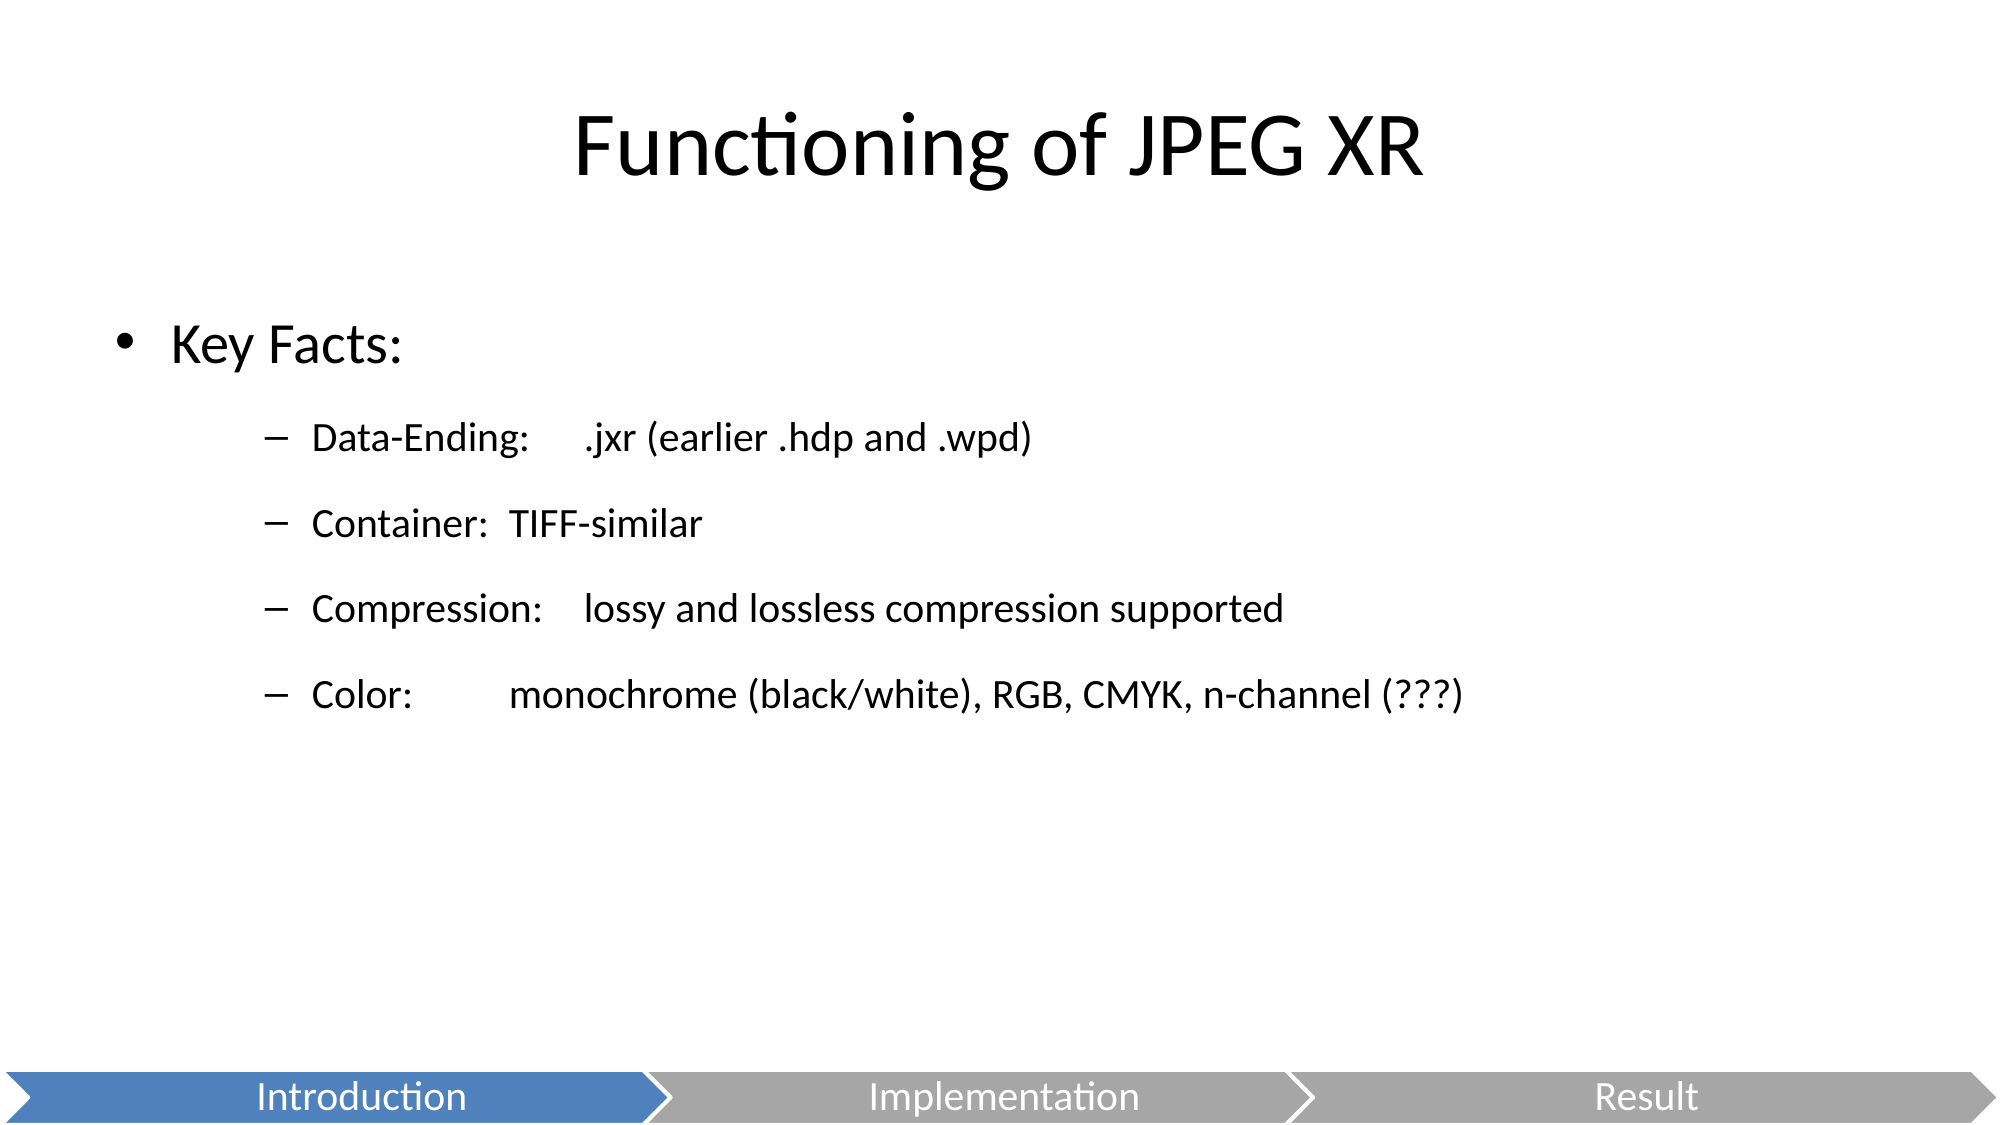

# Functioning of JPEG XR
Key Facts:
Data-Ending: 	.jxr (earlier .hdp and .wpd)
Container: 	TIFF-similar
Compression:	lossy and lossless compression supported
Color:		monochrome (black/white), RGB, CMYK, n-channel (???)
Introduction
Implementation
Result